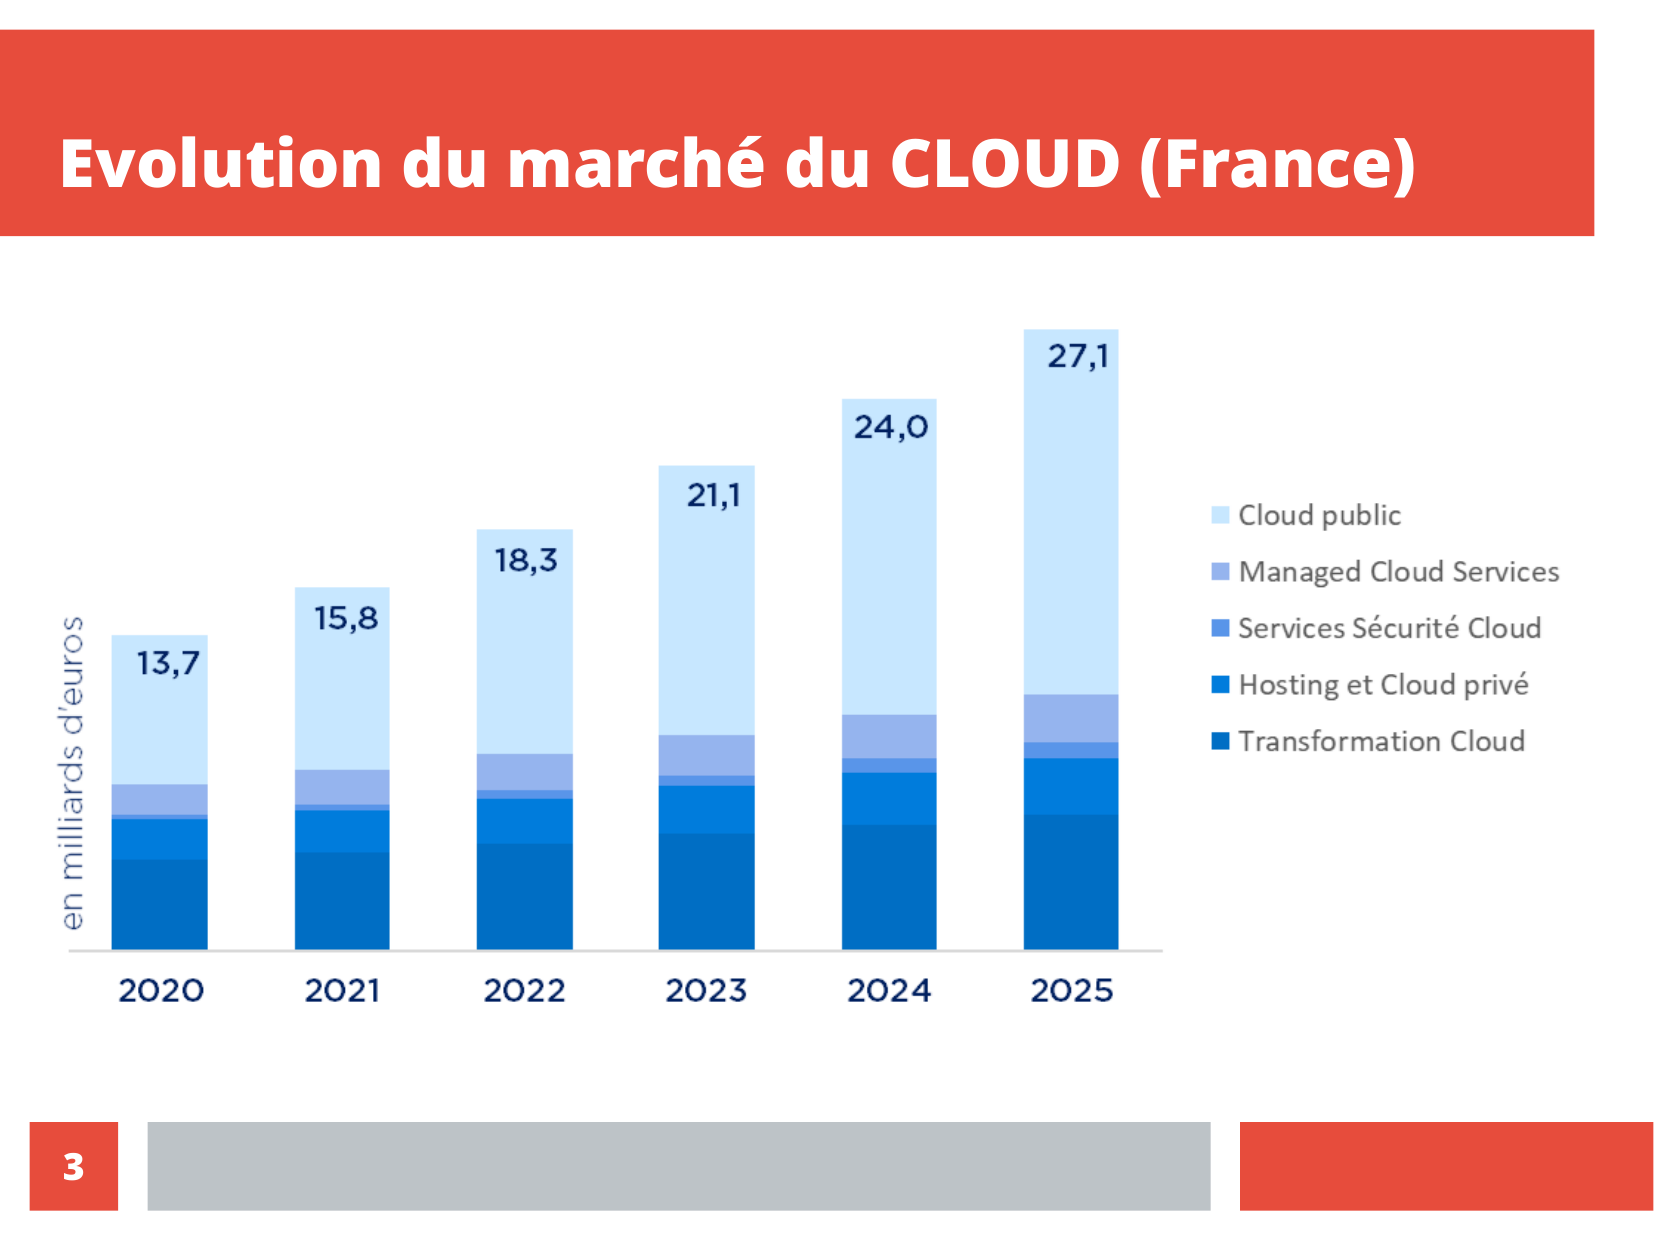

# Evolution du marché du CLOUD (France)
3